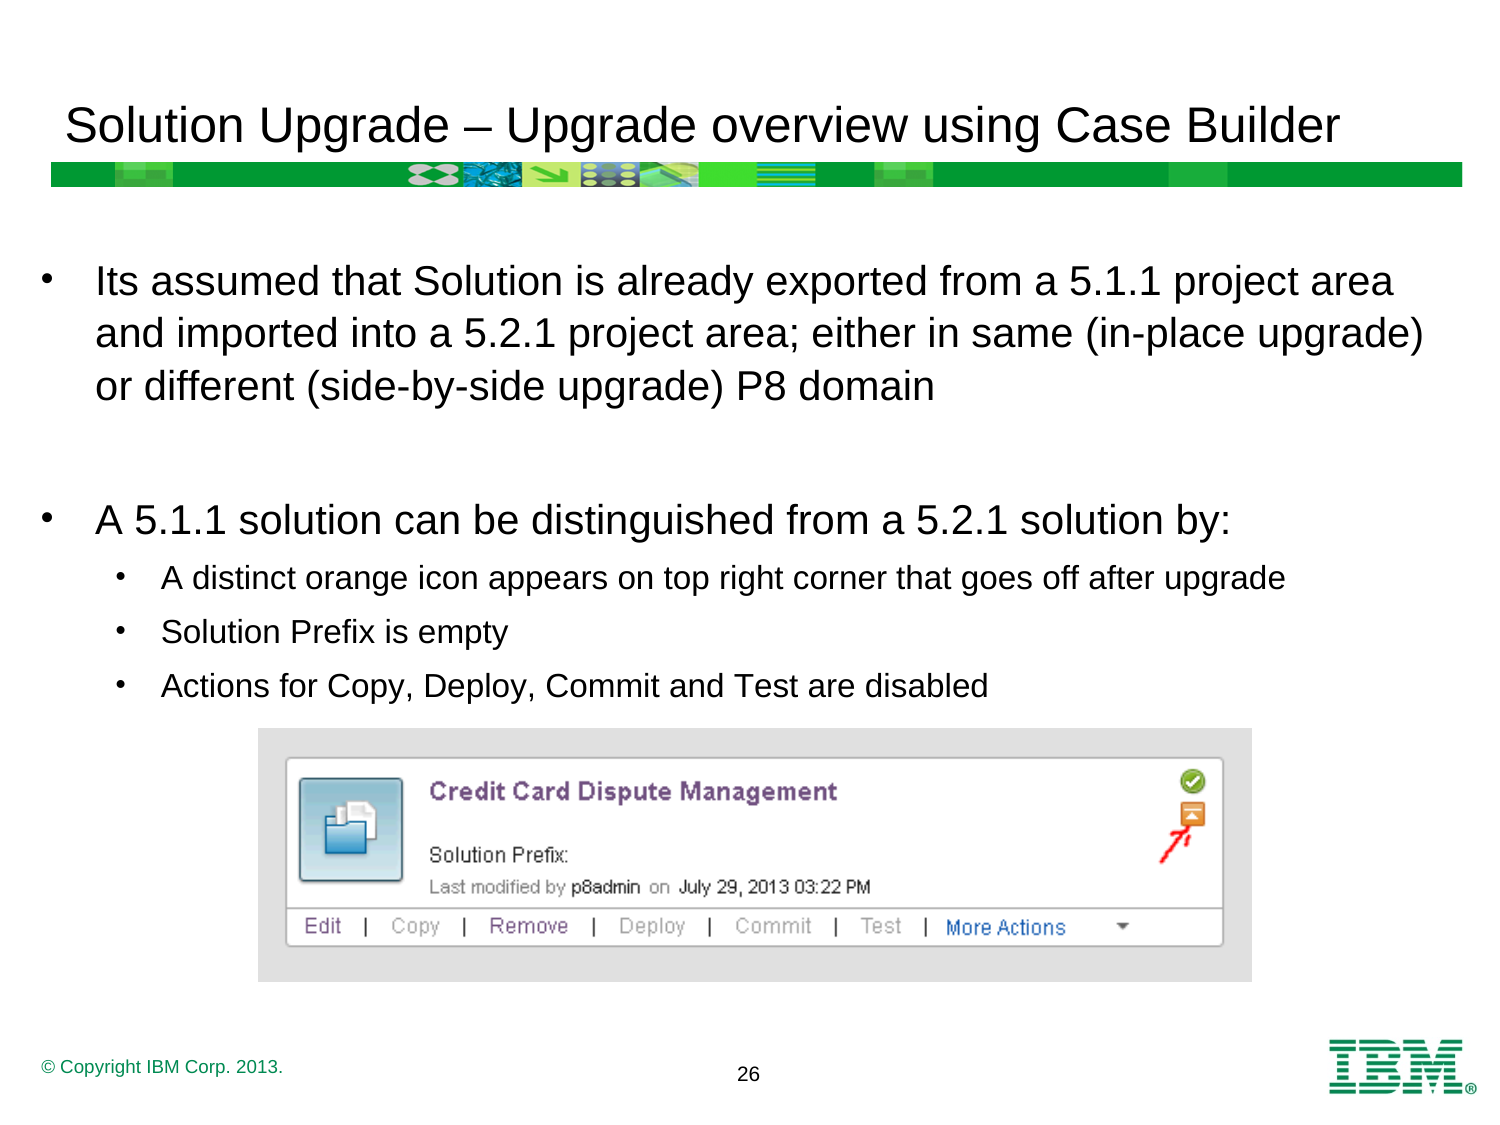

# Solution Upgrade – Upgrade overview using Case Builder
Its assumed that Solution is already exported from a 5.1.1 project area and imported into a 5.2.1 project area; either in same (in-place upgrade) or different (side-by-side upgrade) P8 domain
A 5.1.1 solution can be distinguished from a 5.2.1 solution by:
A distinct orange icon appears on top right corner that goes off after upgrade
Solution Prefix is empty
Actions for Copy, Deploy, Commit and Test are disabled
26